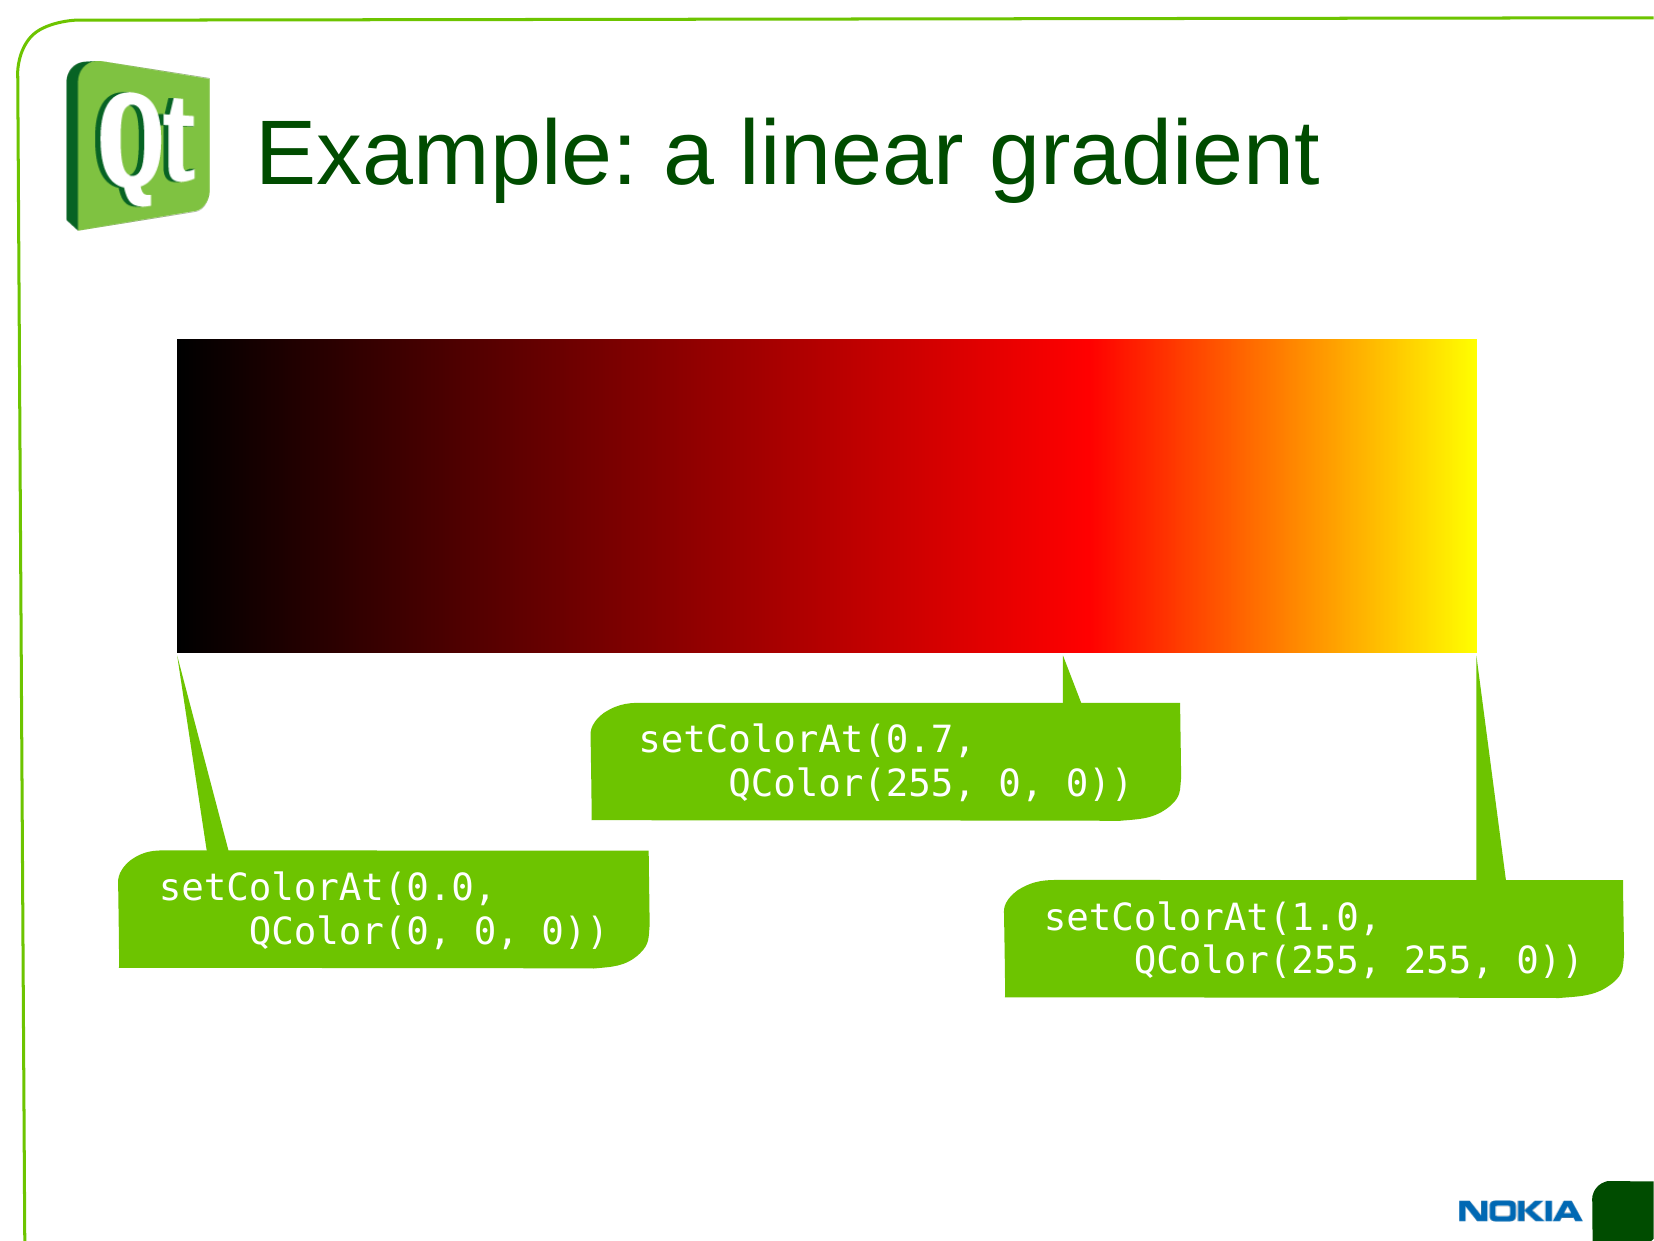

# Example: a linear gradient
setColorAt(0.7,
 QColor(255, 0, 0))
setColorAt(0.0,
 QColor(0, 0, 0))
setColorAt(1.0,
 QColor(255, 255, 0))